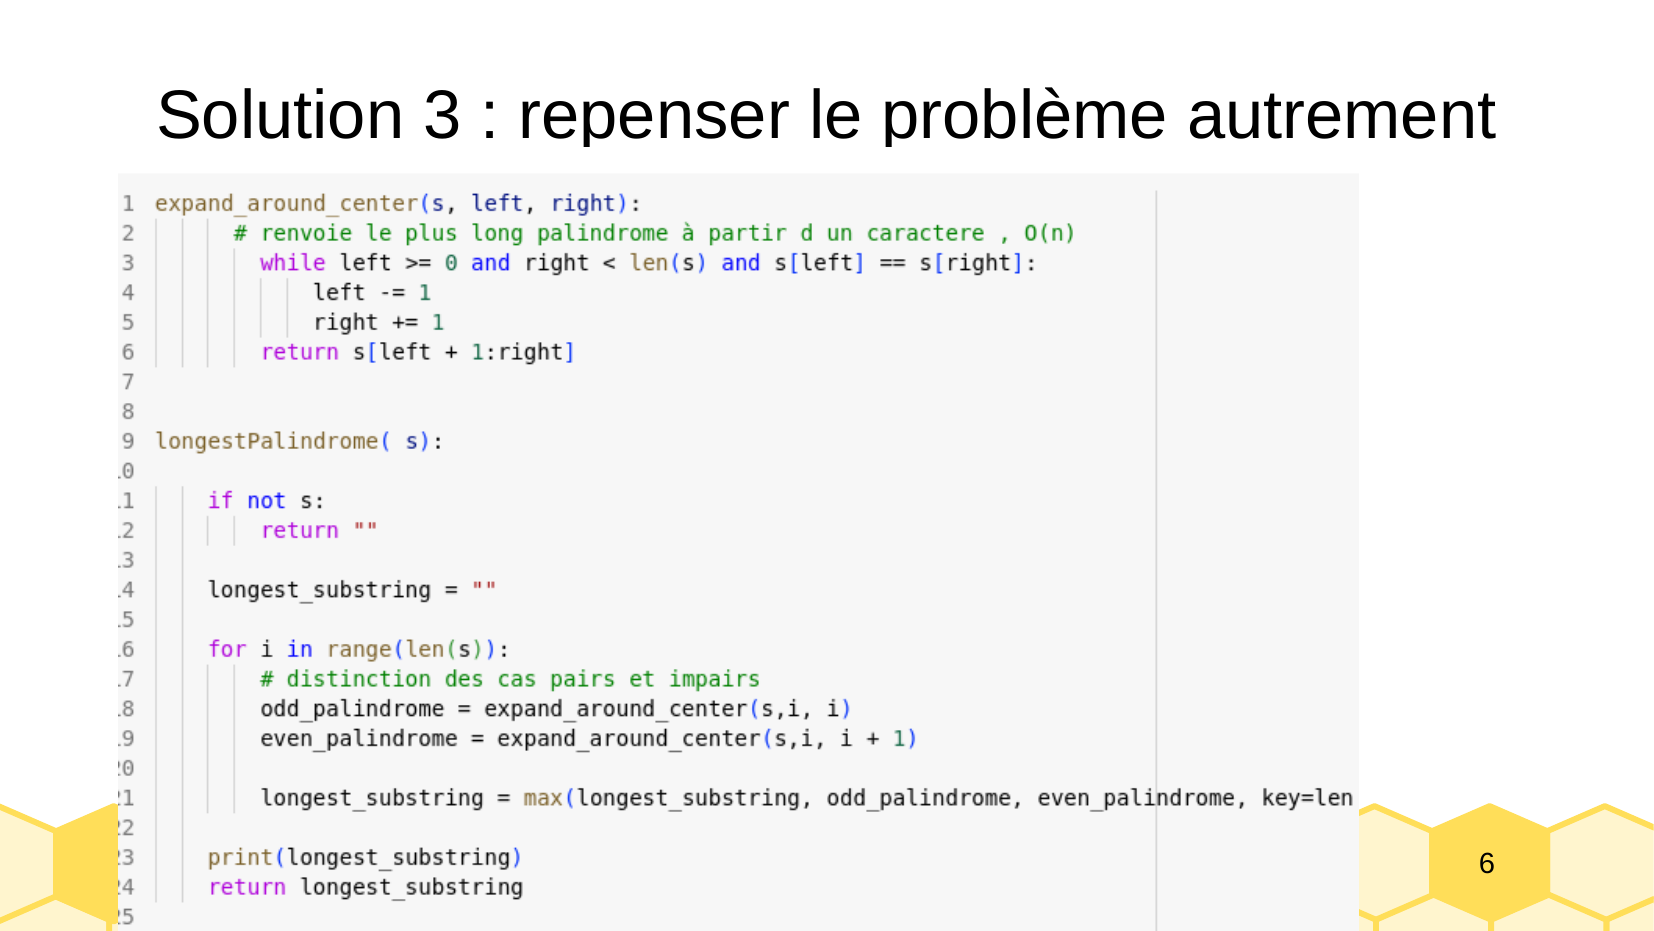

# Solution 3 : repenser le problème autrement